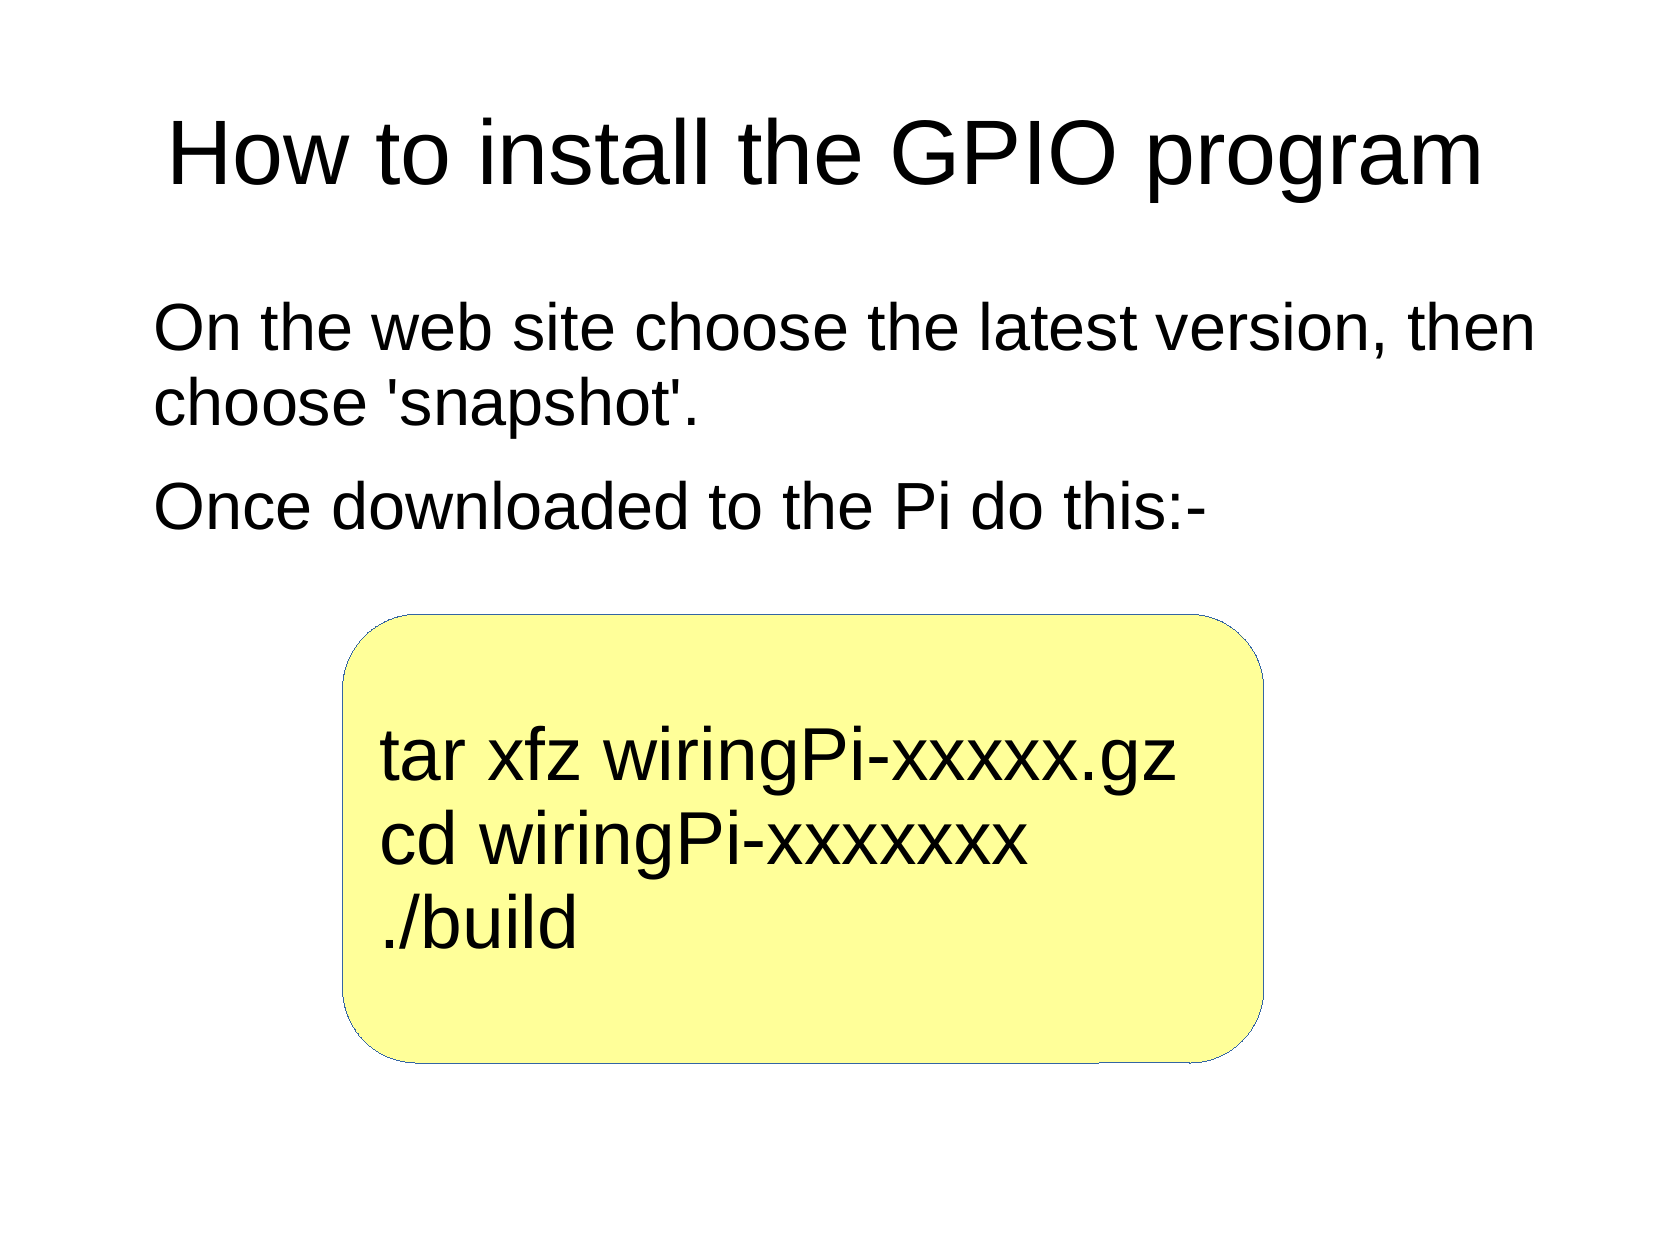

# How to install the GPIO program
On the web site choose the latest version, then choose 'snapshot'.
Once downloaded to the Pi do this:-
tar xfz wiringPi-xxxxx.gz
cd wiringPi-xxxxxxx
./build